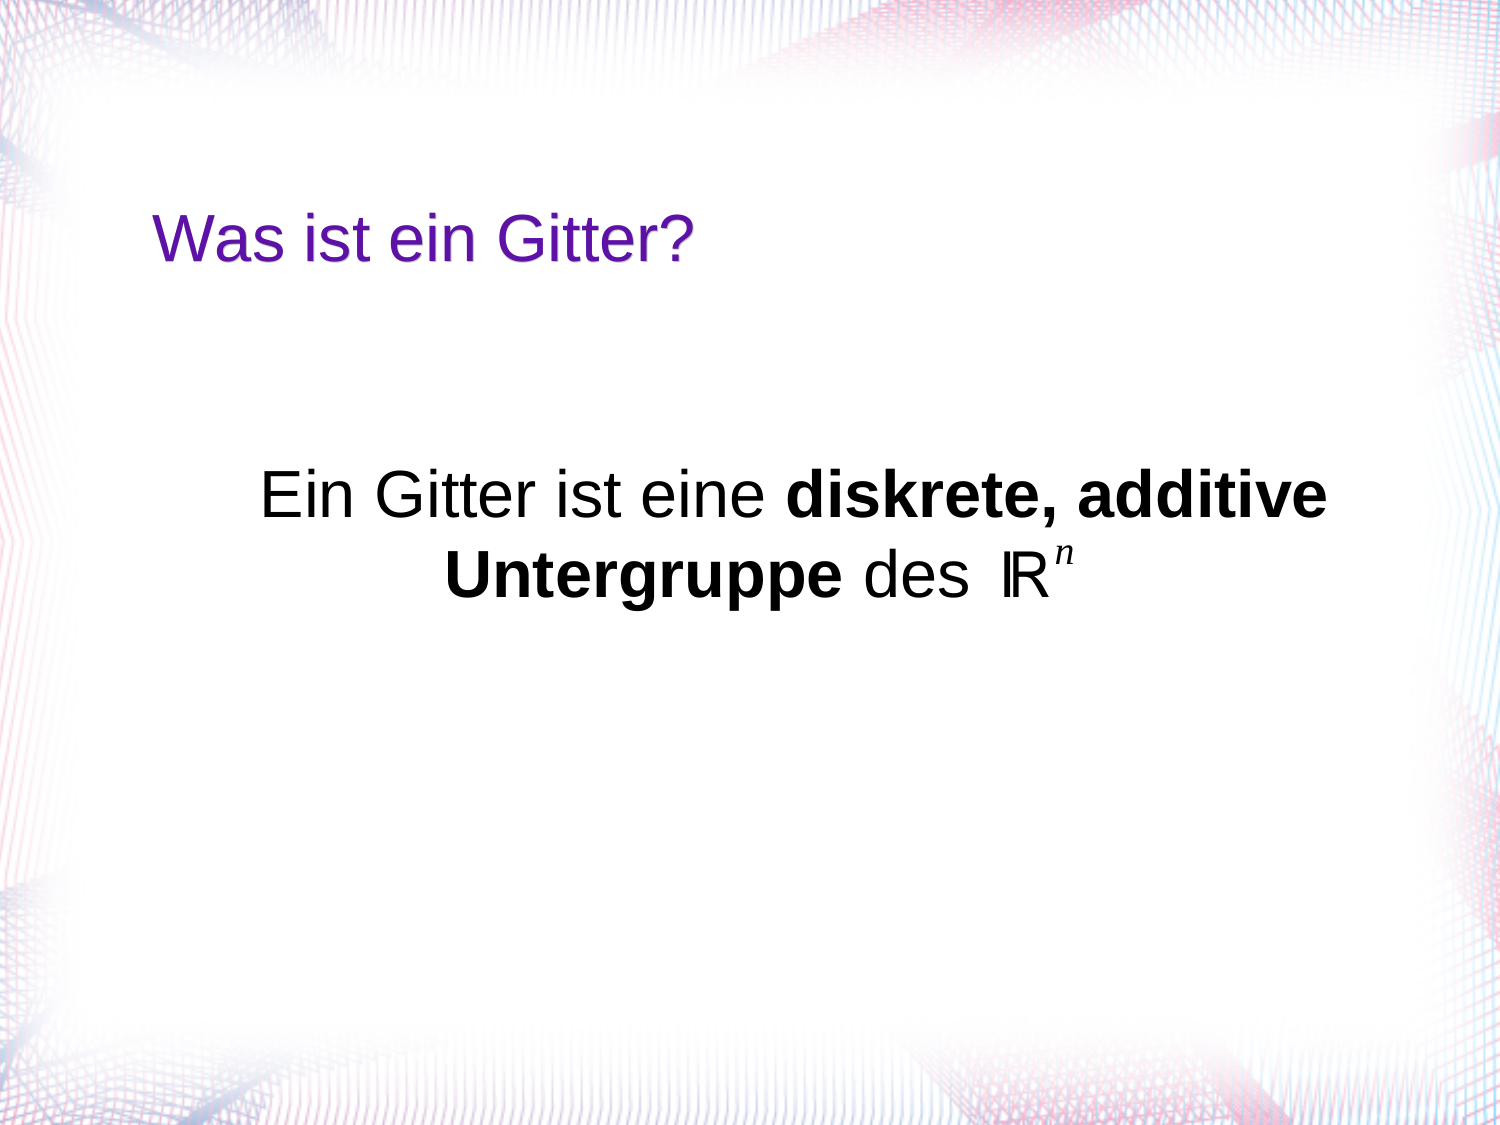

Was ist ein Gitter?
Ein Gitter ist eine diskrete, additive Untergruppe des